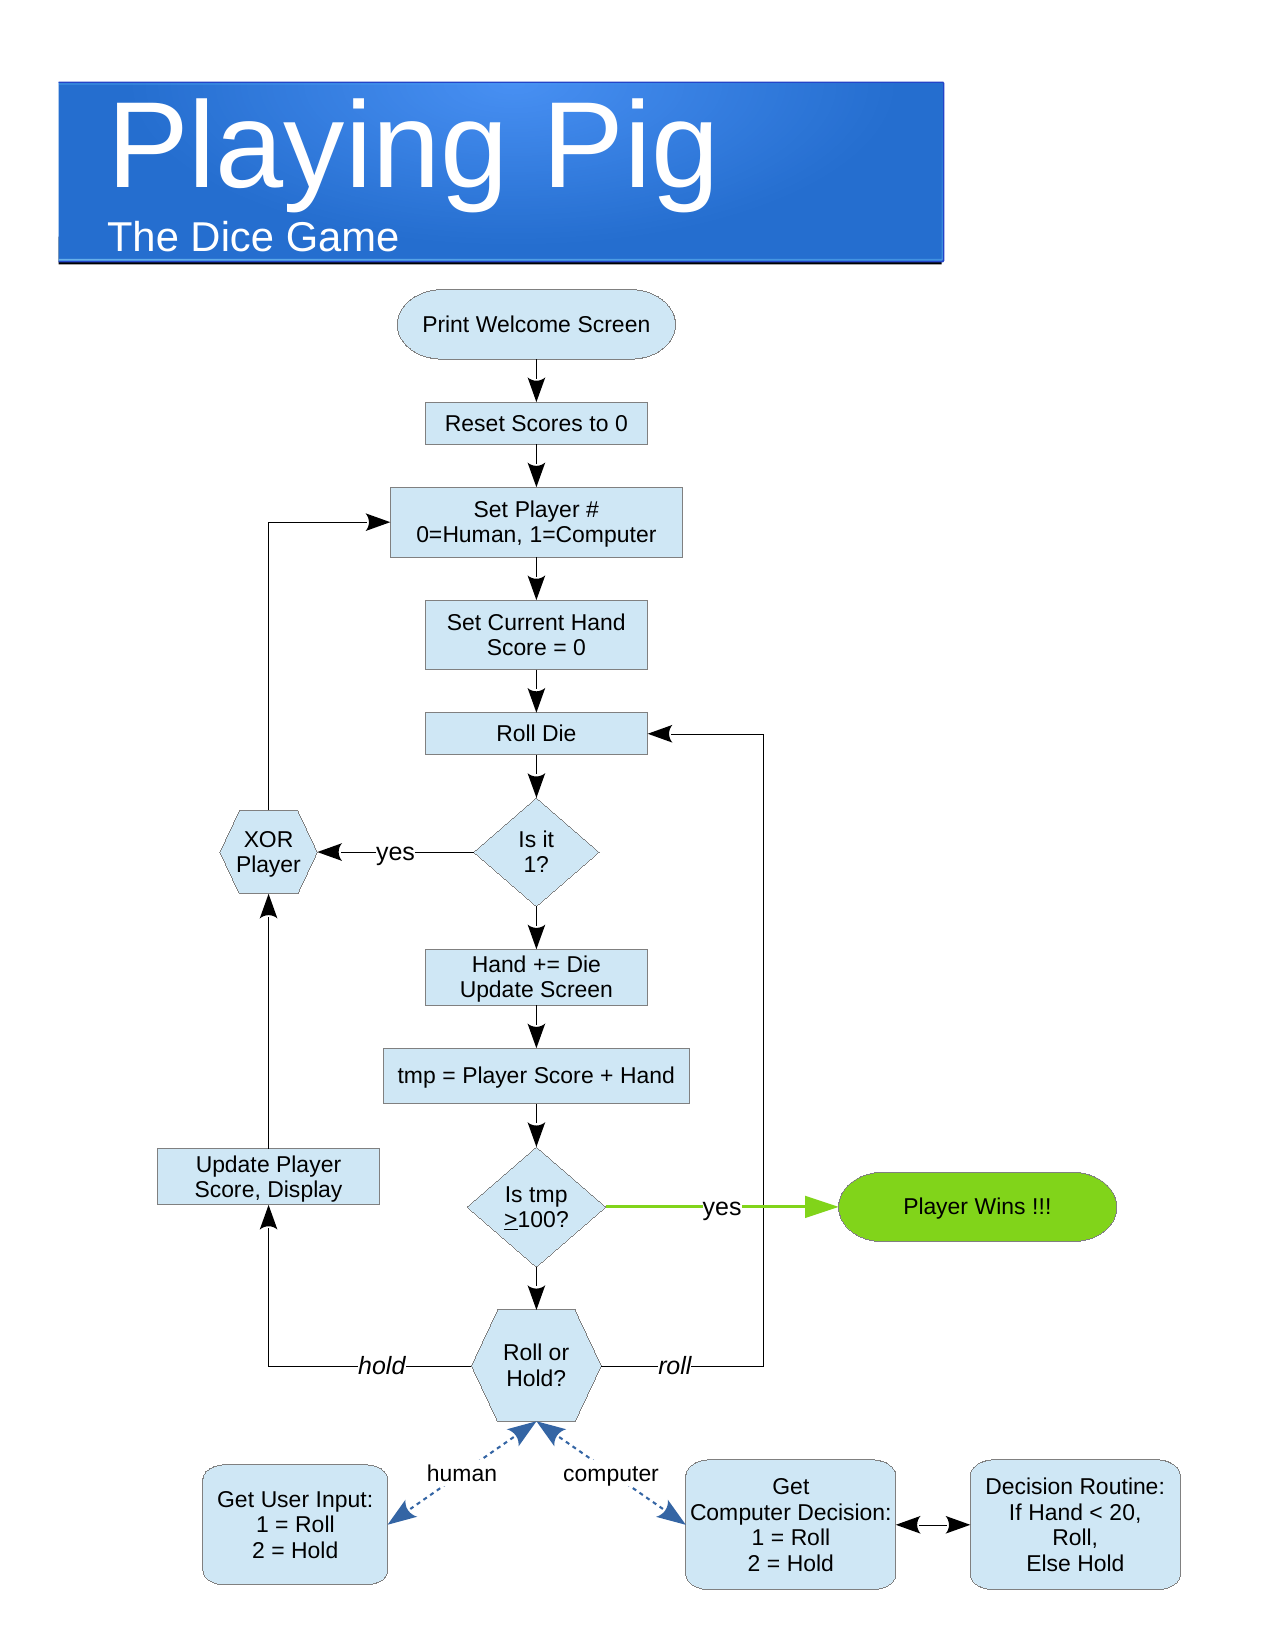

# Playing Pig The Dice Game
Print Welcome Screen
Reset Scores to 0
Set Player #
0=Human, 1=Computer
Set Current Hand
Score = 0
Roll Die
Is it
1?
XOR
Player
Hand += Die
Update Screen
tmp = Player Score + Hand
Is tmp
>100?
Update Player
Score, Display
Player Wins !!!
Roll or
Hold?
hold
roll
Get
Computer Decision:
1 = Roll
2 = Hold
Decision Routine:
If Hand < 20,
Roll,
Else Hold
Get User Input:
1 = Roll
2 = Hold